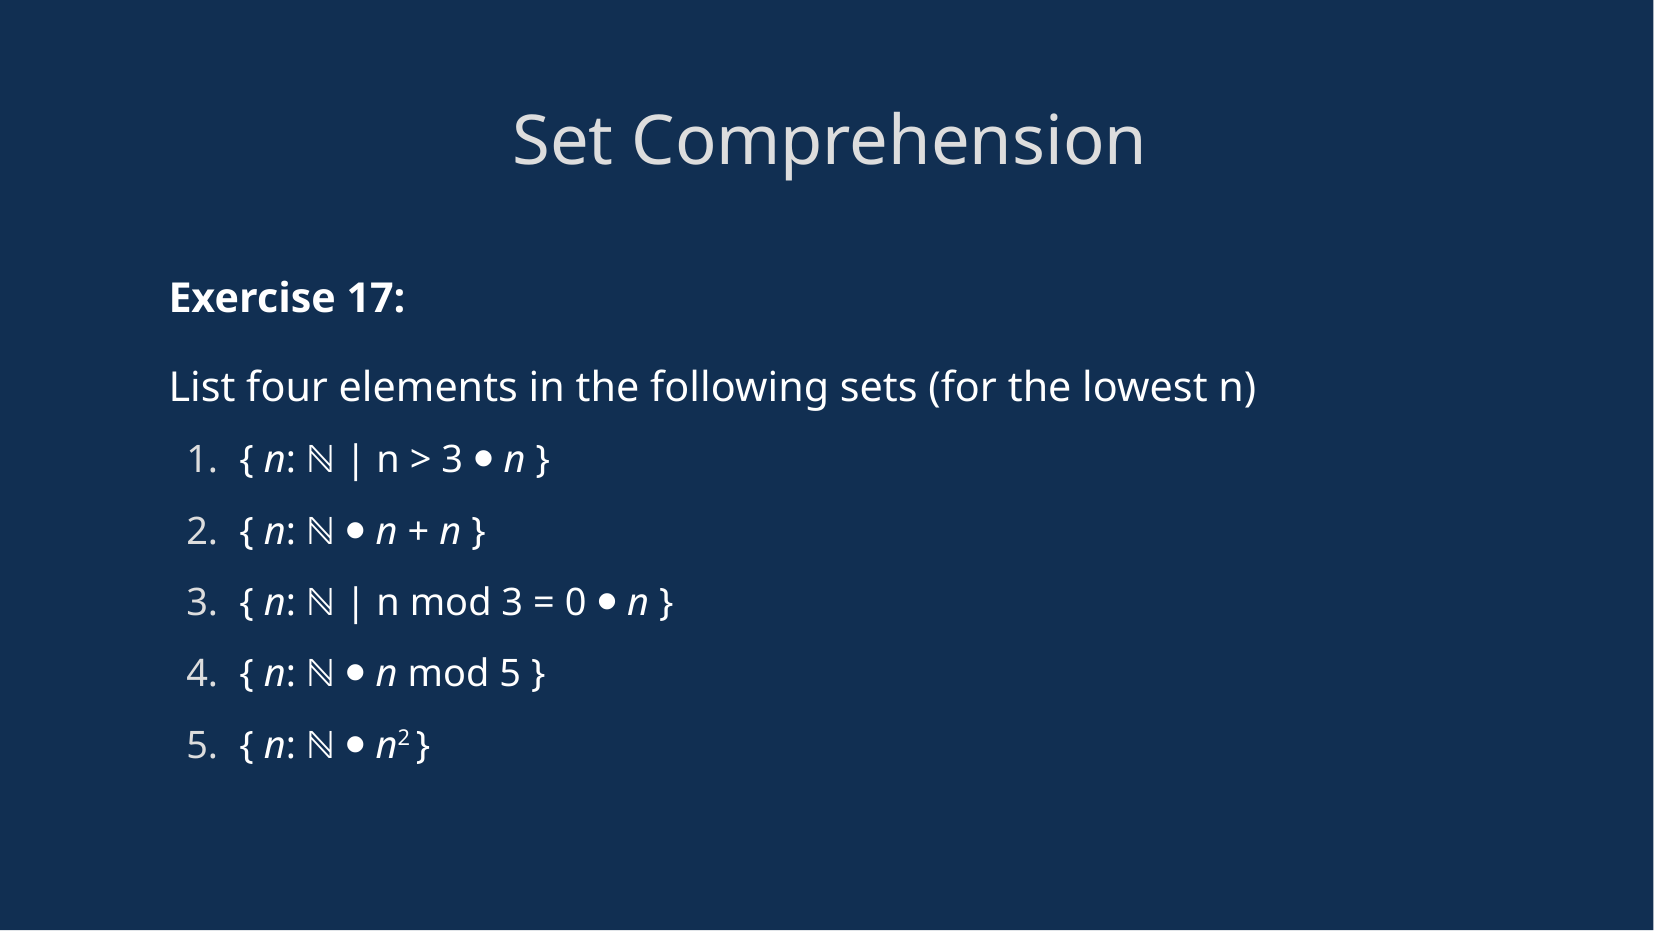

# Set Comprehension
Exercise 17:
List four elements in the following sets (for the lowest n)
{ n: ℕ | n > 3 ⦁ n }
{ n: ℕ ⦁ n + n }
{ n: ℕ | n mod 3 = 0 ⦁ n }
{ n: ℕ ⦁ n mod 5 }
{ n: ℕ ⦁ n2 }